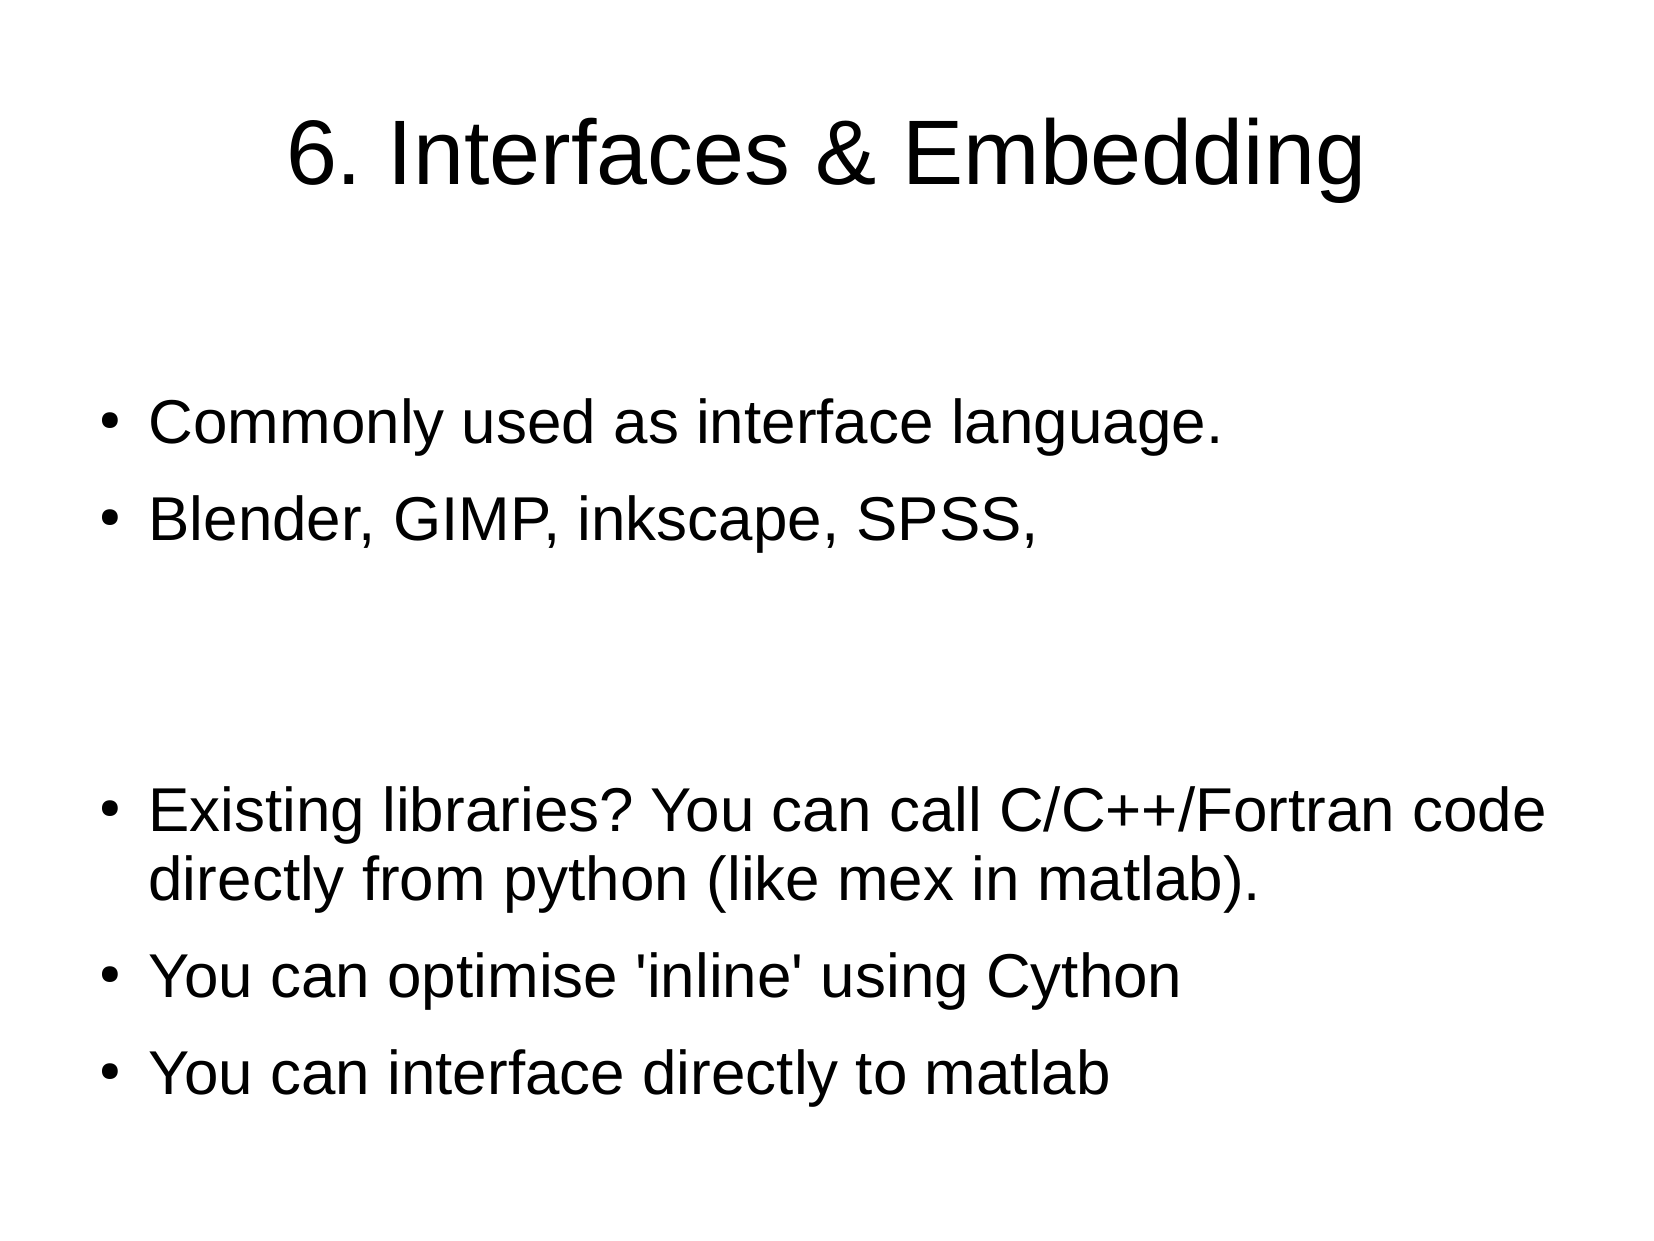

# 6. Interfaces & Embedding
Commonly used as interface language.
Blender, GIMP, inkscape, SPSS,
Existing libraries? You can call C/C++/Fortran code directly from python (like mex in matlab).
You can optimise 'inline' using Cython
You can interface directly to matlab